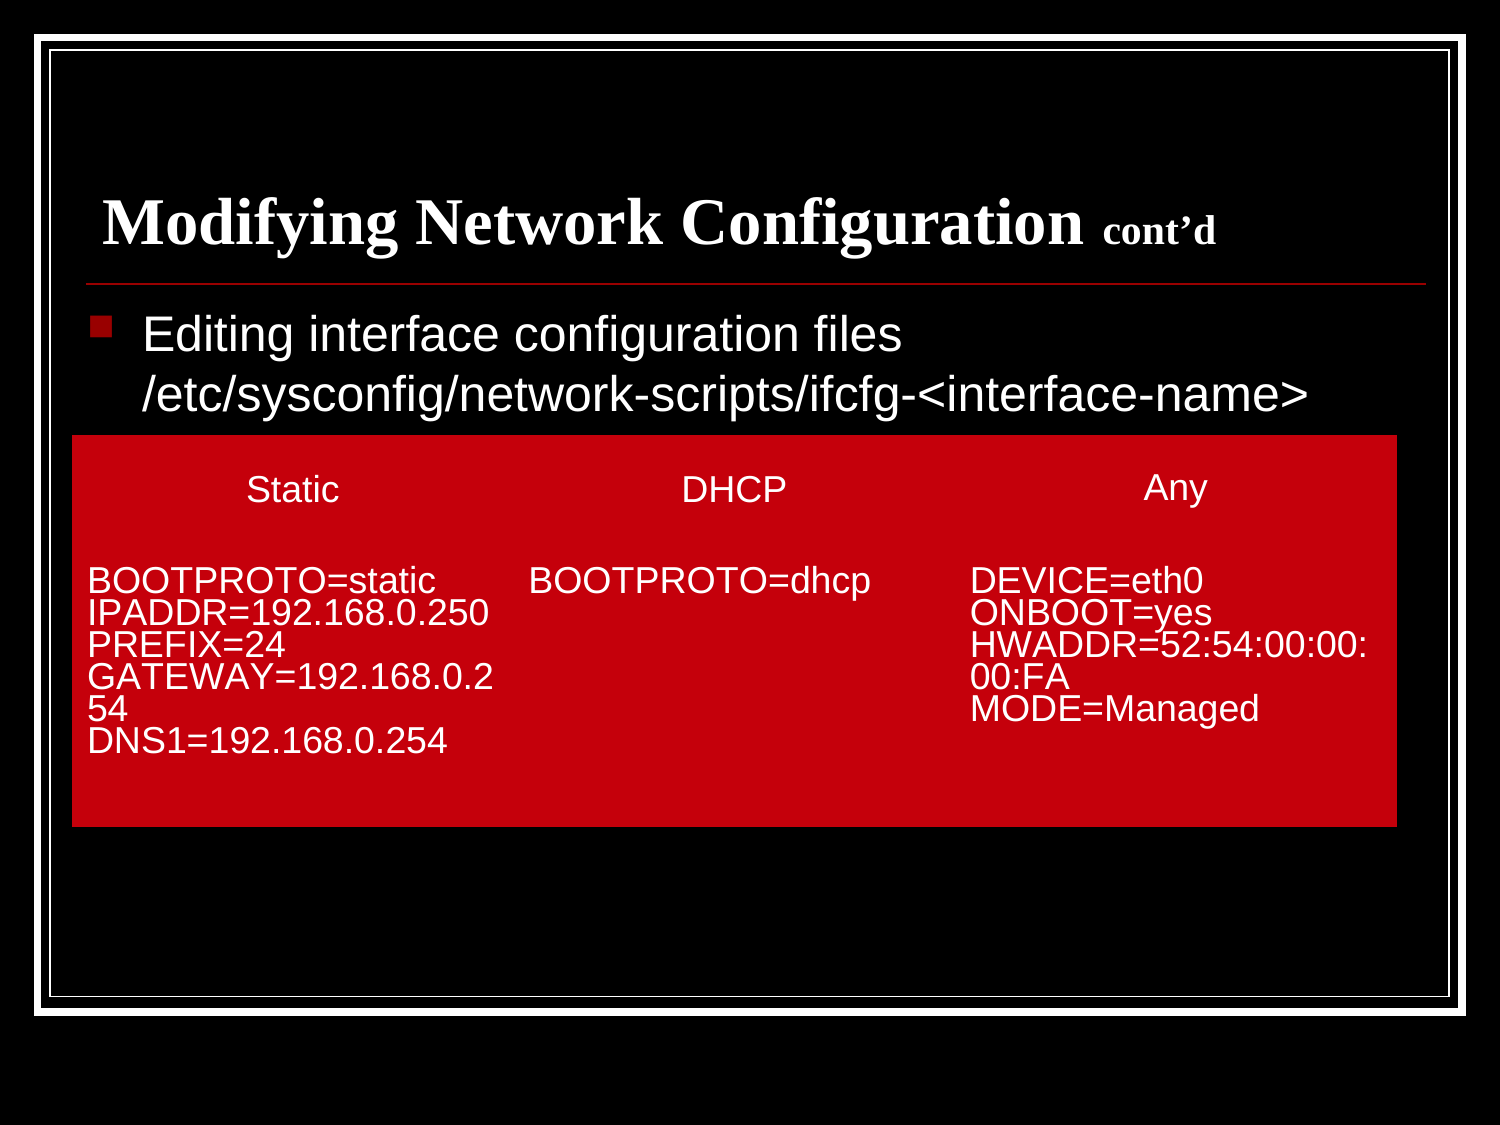

# Modifying Network Configuration cont’d
Editing interface configuration files /etc/sysconfig/network-scripts/ifcfg-<interface-name>
| Any | DHCP | Static |
| --- | --- | --- |
| DEVICE=eth0 ONBOOT=yes HWADDR=52:54:00:00:00:FA MODE=Managed | BOOTPROTO=dhcp | BOOTPROTO=static IPADDR=192.168.0.250 PREFIX=24 GATEWAY=192.168.0.254 DNS1=192.168.0.254 |